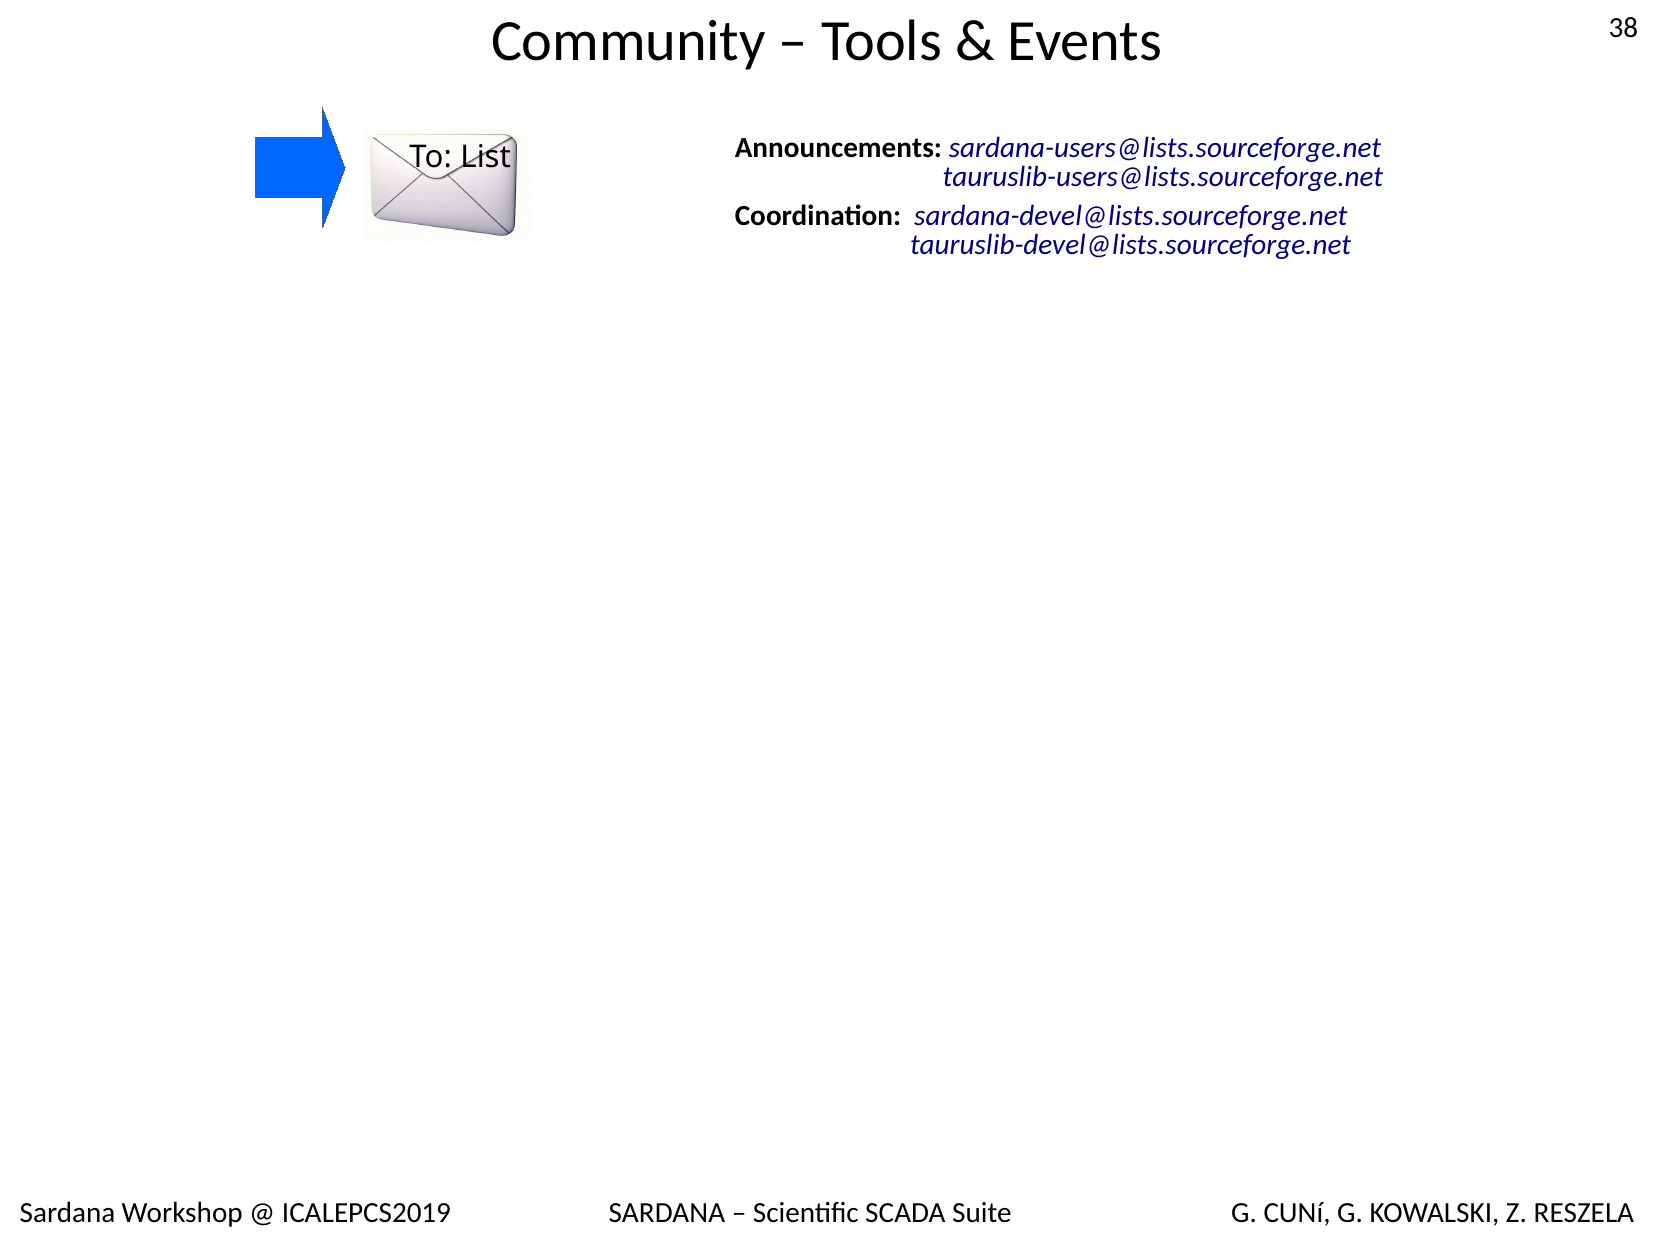

# Community – Tools & Events
38
Announcements: sardana-users@lists.sourceforge.net
 tauruslib-users@lists.sourceforge.net
Coordination: sardana-devel@lists.sourceforge.net
 tauruslib-devel@lists.sourceforge.net
To: List